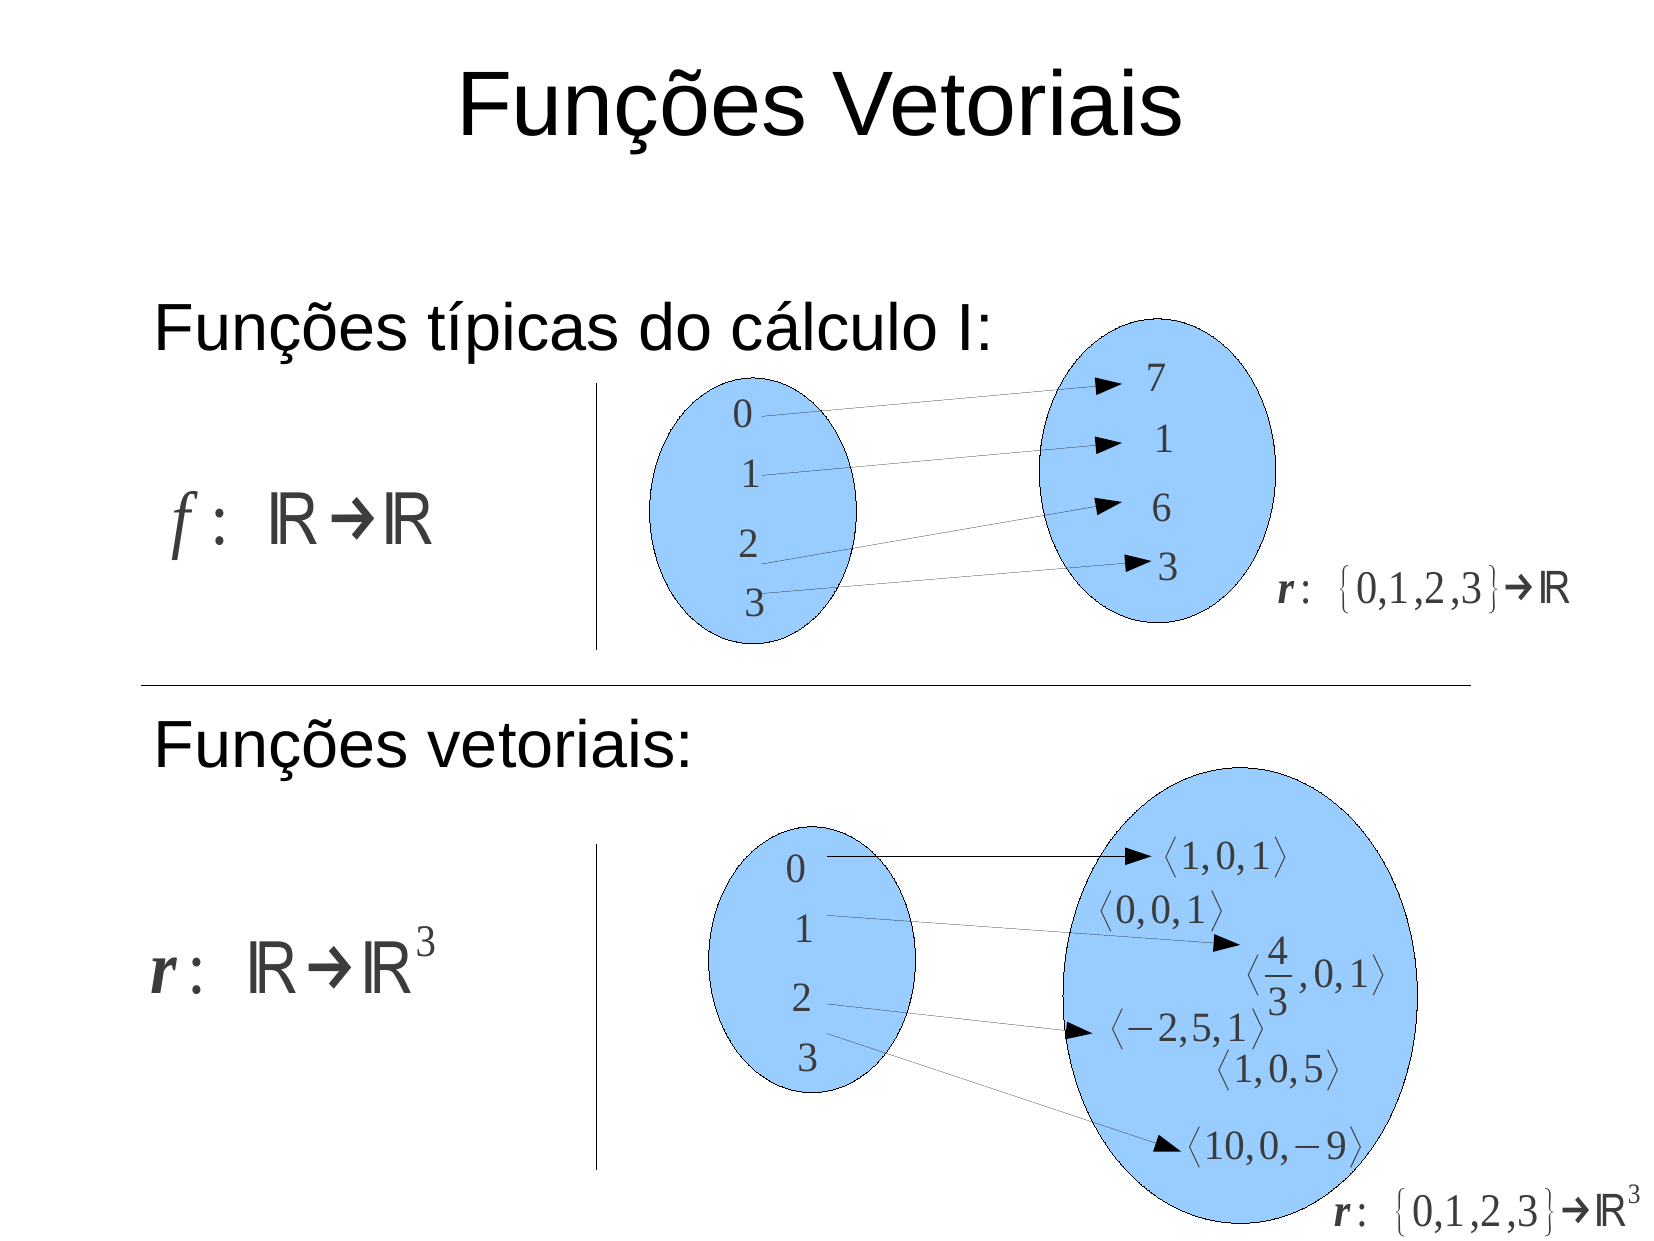

# Funções Vetoriais
Funções típicas do cálculo I:
Funções vetoriais: